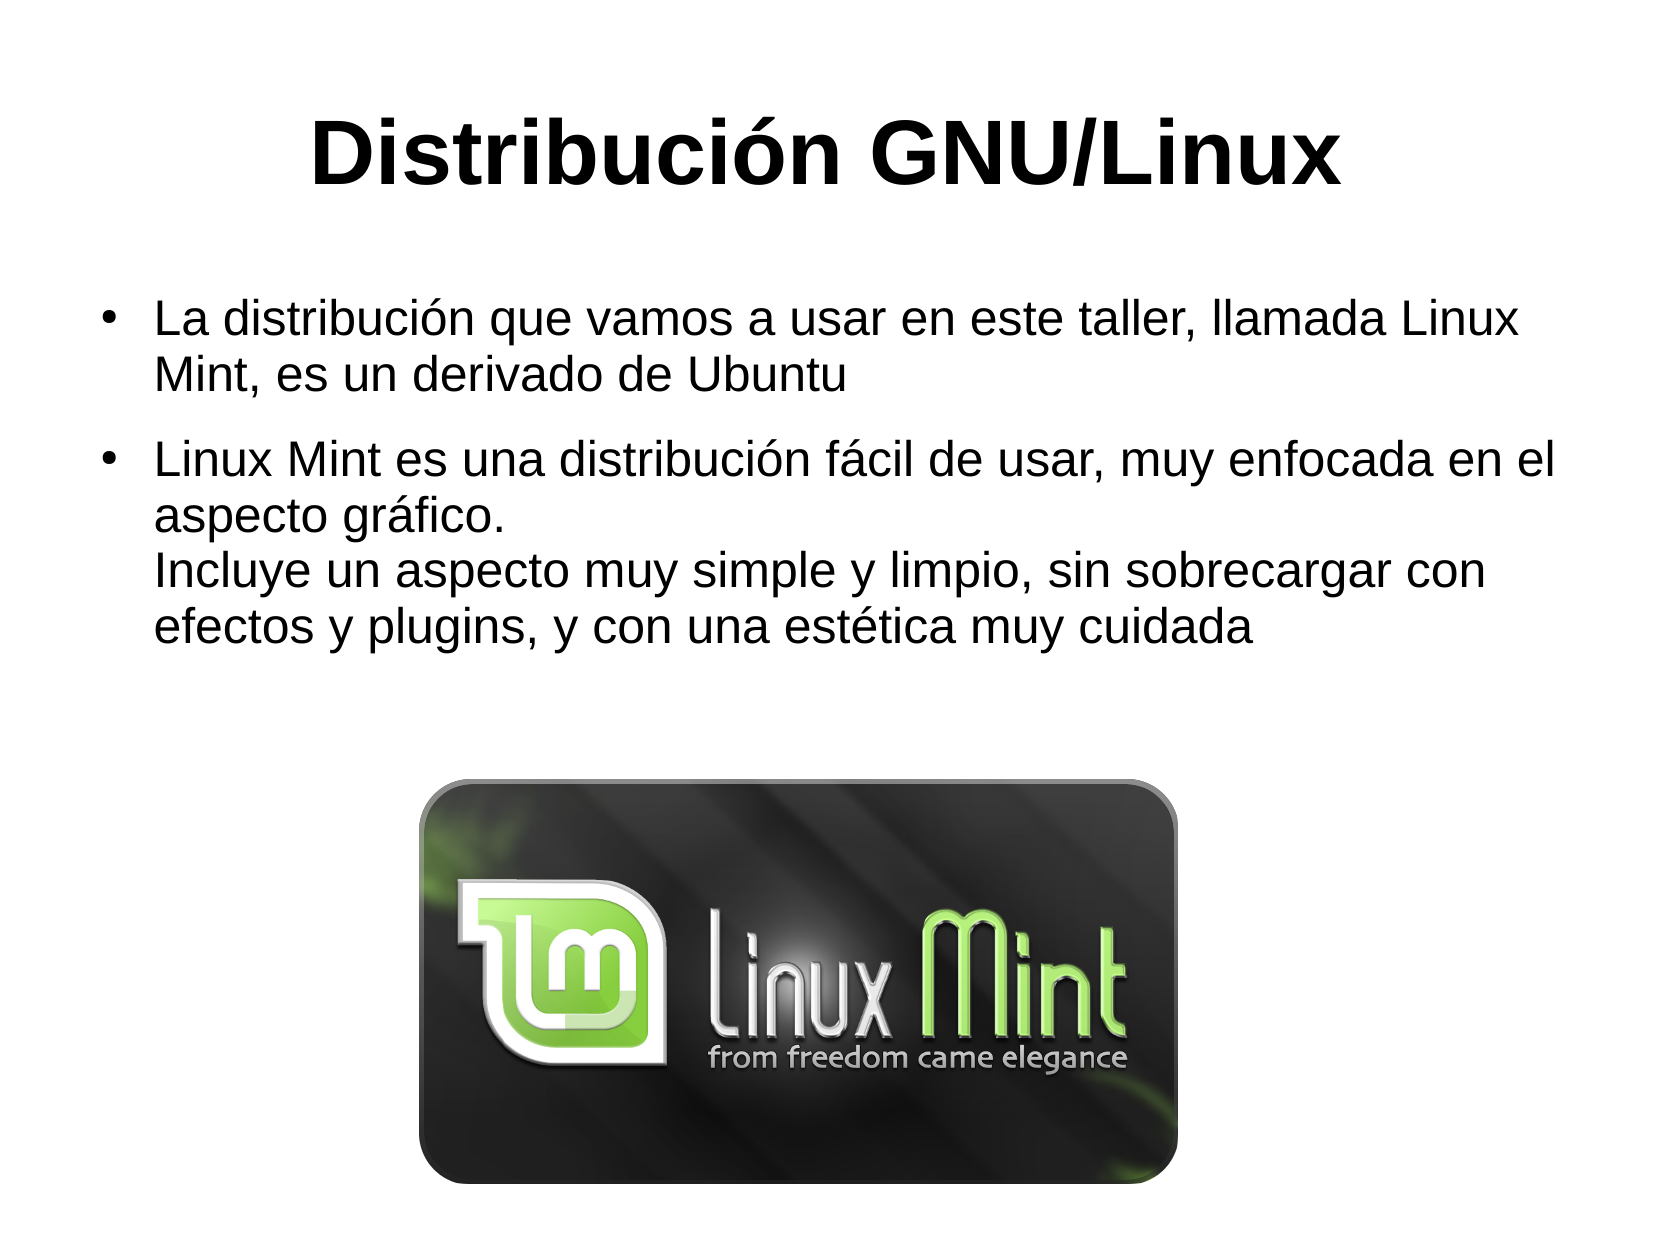

# Distribución GNU/Linux
La distribución que vamos a usar en este taller, llamada Linux Mint, es un derivado de Ubuntu
Linux Mint es una distribución fácil de usar, muy enfocada en el aspecto gráfico.
Incluye un aspecto muy simple y limpio, sin sobrecargar con efectos y plugins, y con una estética muy cuidada